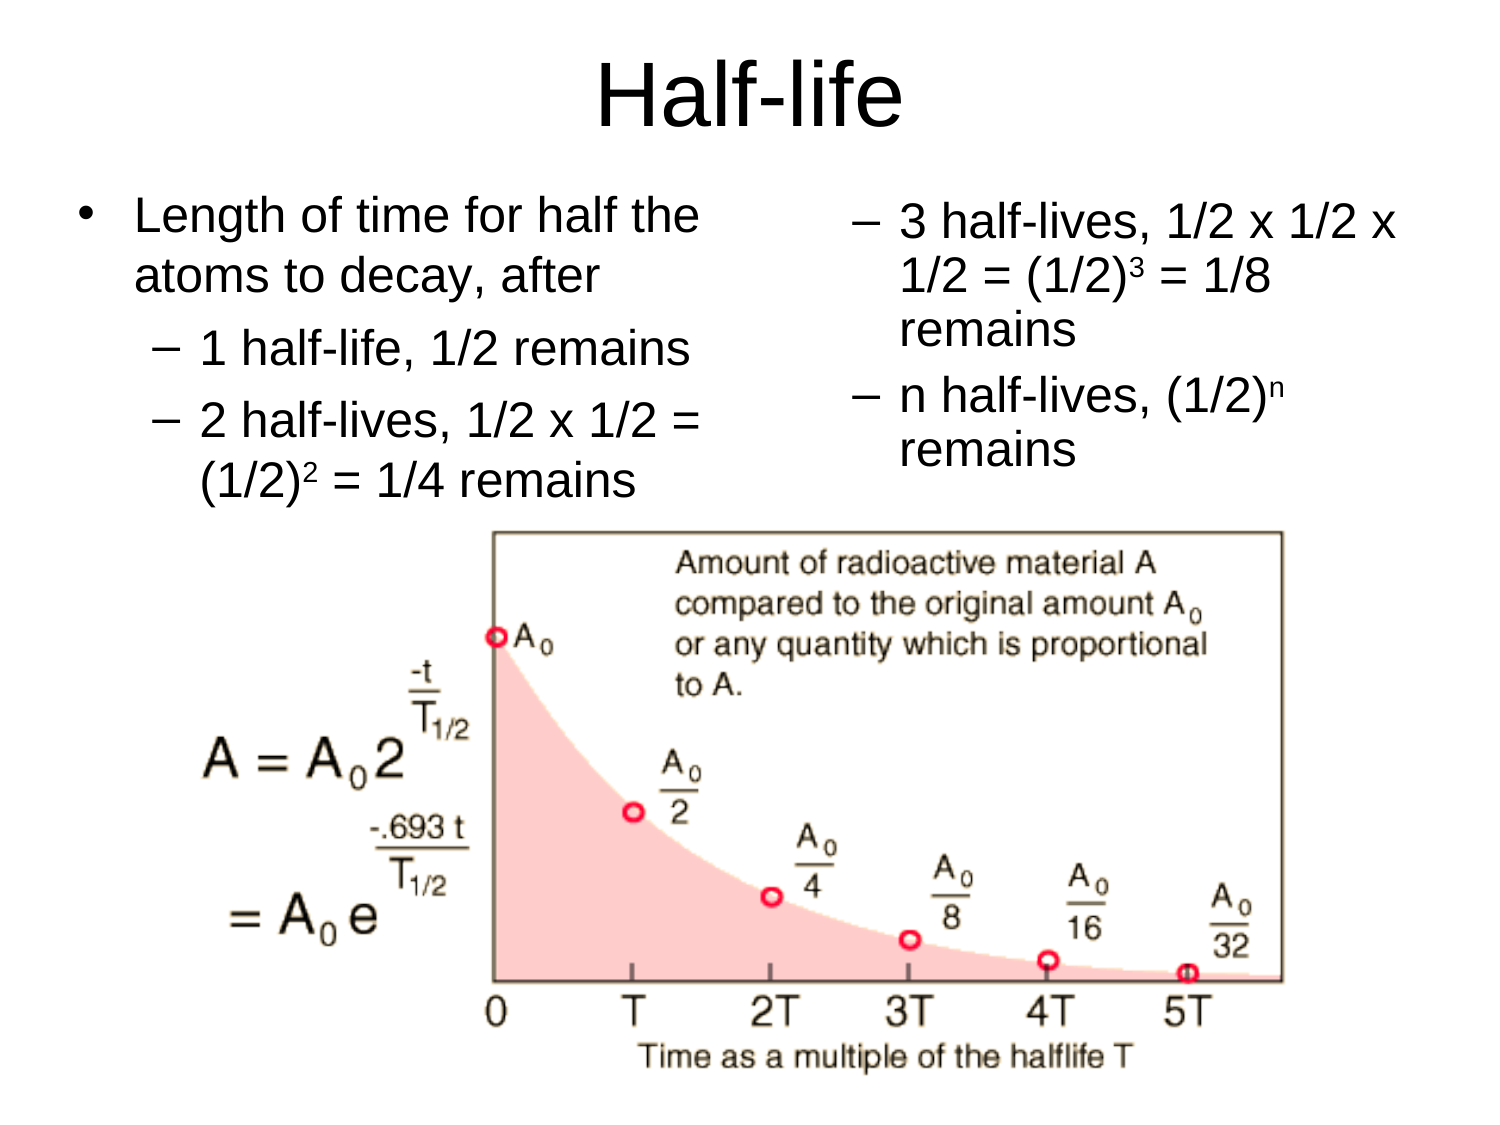

# Half-life
Length of time for half the atoms to decay, after
1 half-life, 1/2 remains
2 half-lives, 1/2 x 1/2 = (1/2)2 = 1/4 remains
3 half-lives, 1/2 x 1/2 x 1/2 = (1/2)3 = 1/8 remains
n half-lives, (1/2)n remains